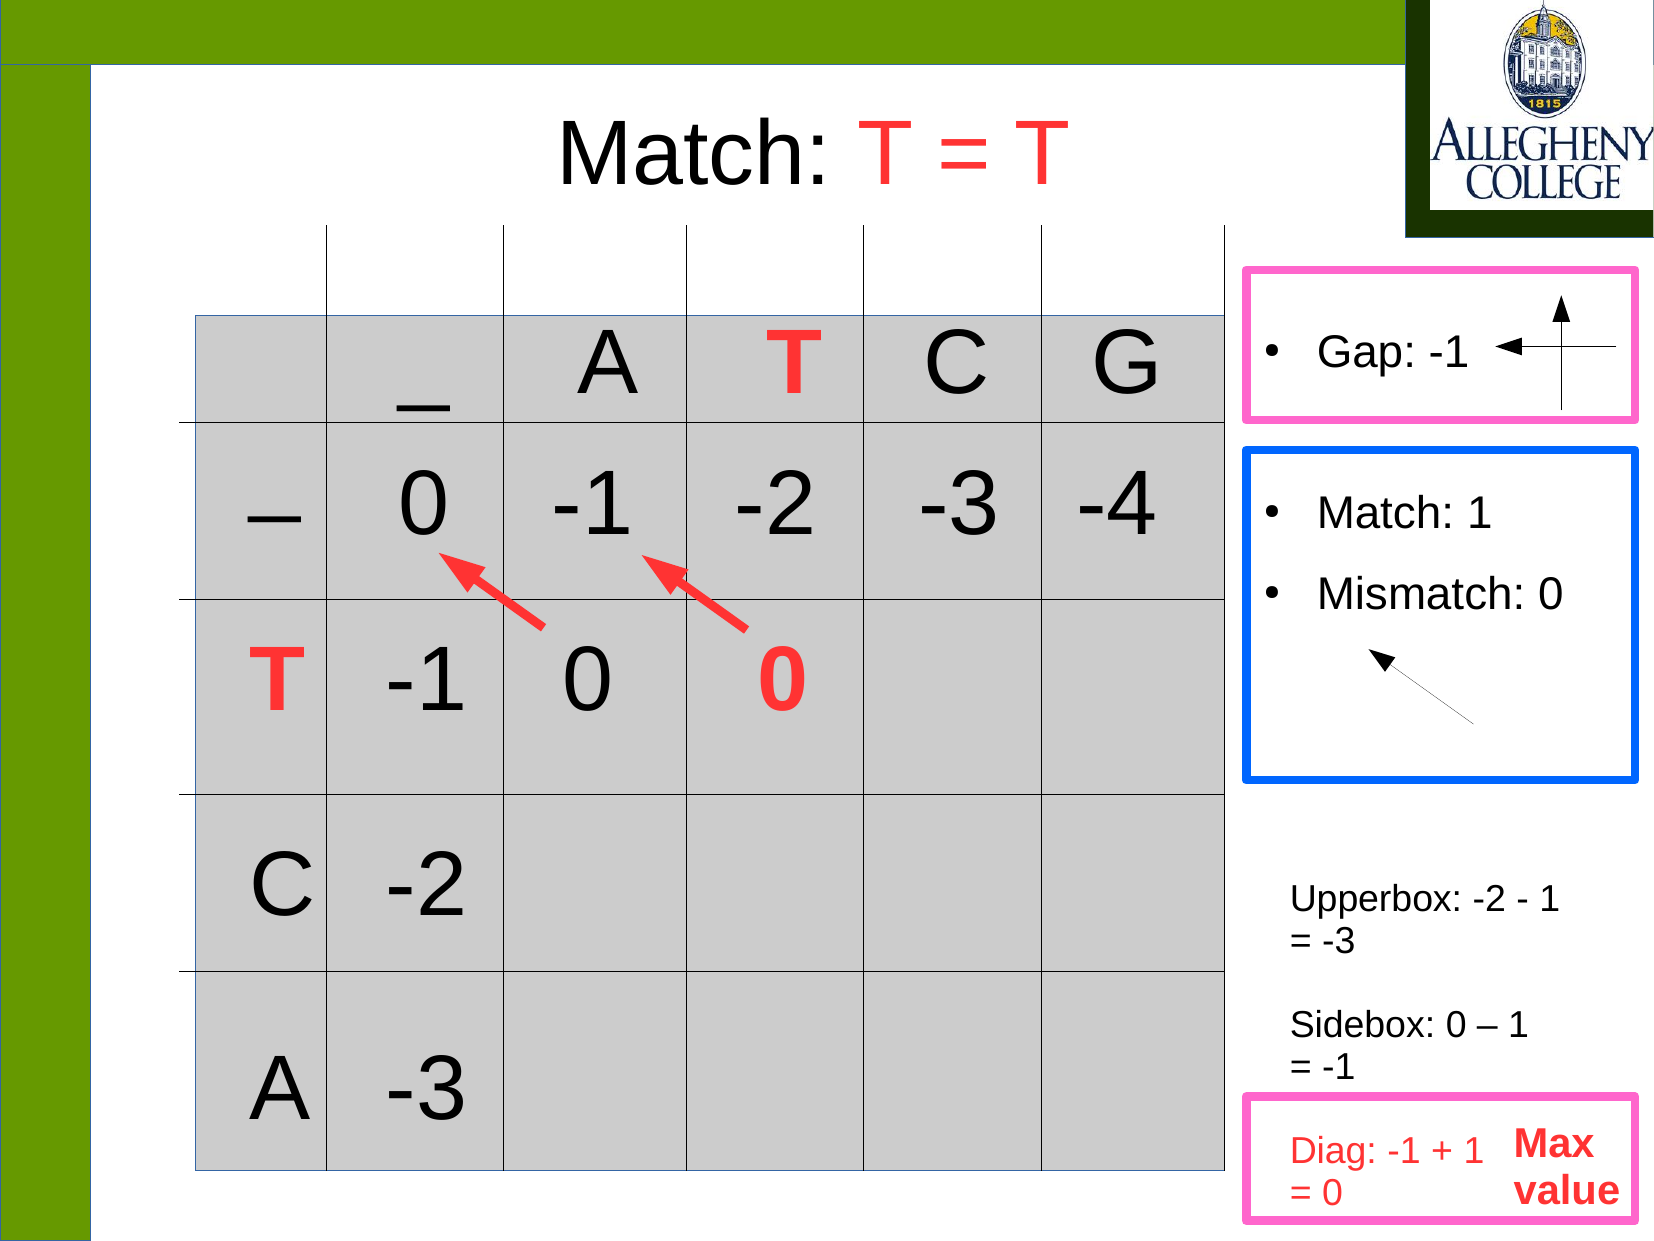

# Match: T = T
 _ A T C G
Gap: -1
Match: 1
Mismatch: 0
_
T
C
A
-1
-2
-3
0
0
 0 -1 -2 -3 -4
Upperbox: -2 - 1 = -3
Sidebox: 0 – 1
= -1
Diag: -1 + 1
= 0
Max
value